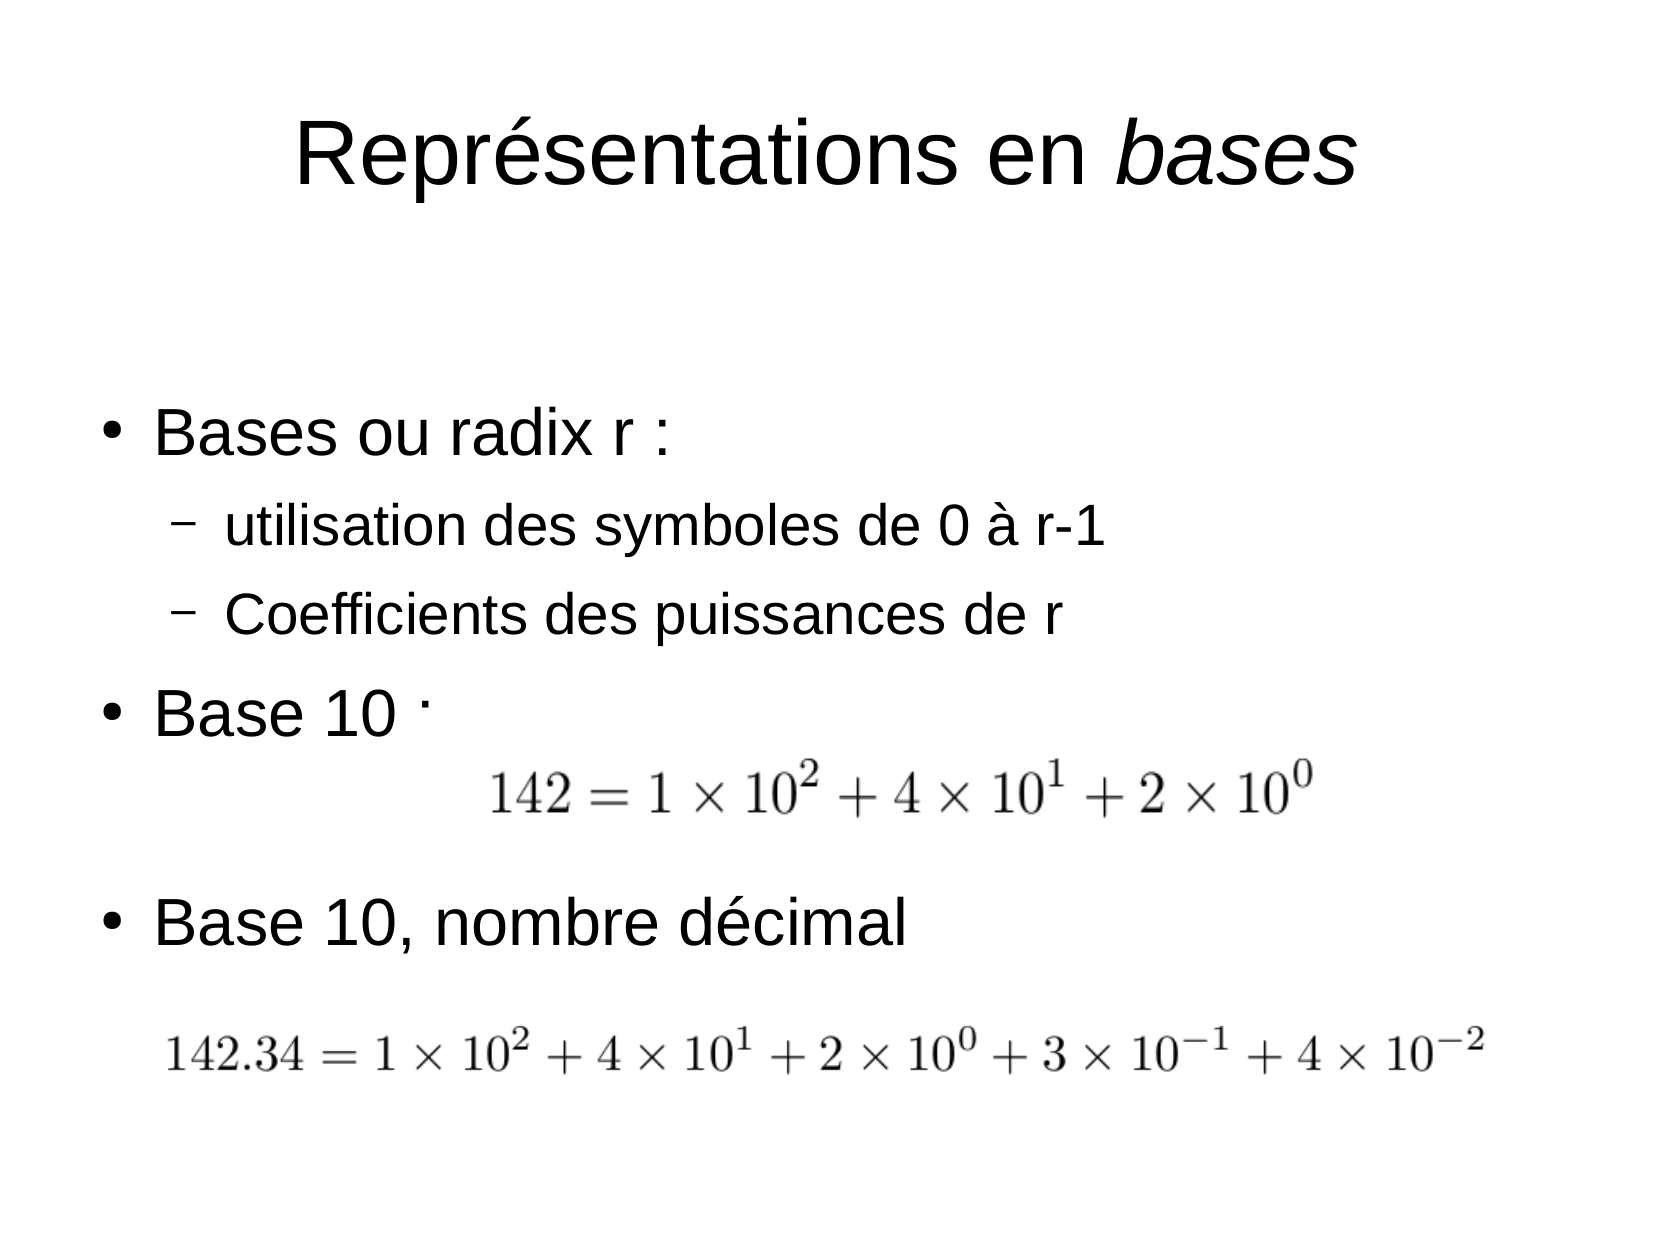

# Représentations en bases
Bases ou radix r :
utilisation des symboles de 0 à r-1
Coefficients des puissances de r
Base 10 :
Base 10, nombre décimal